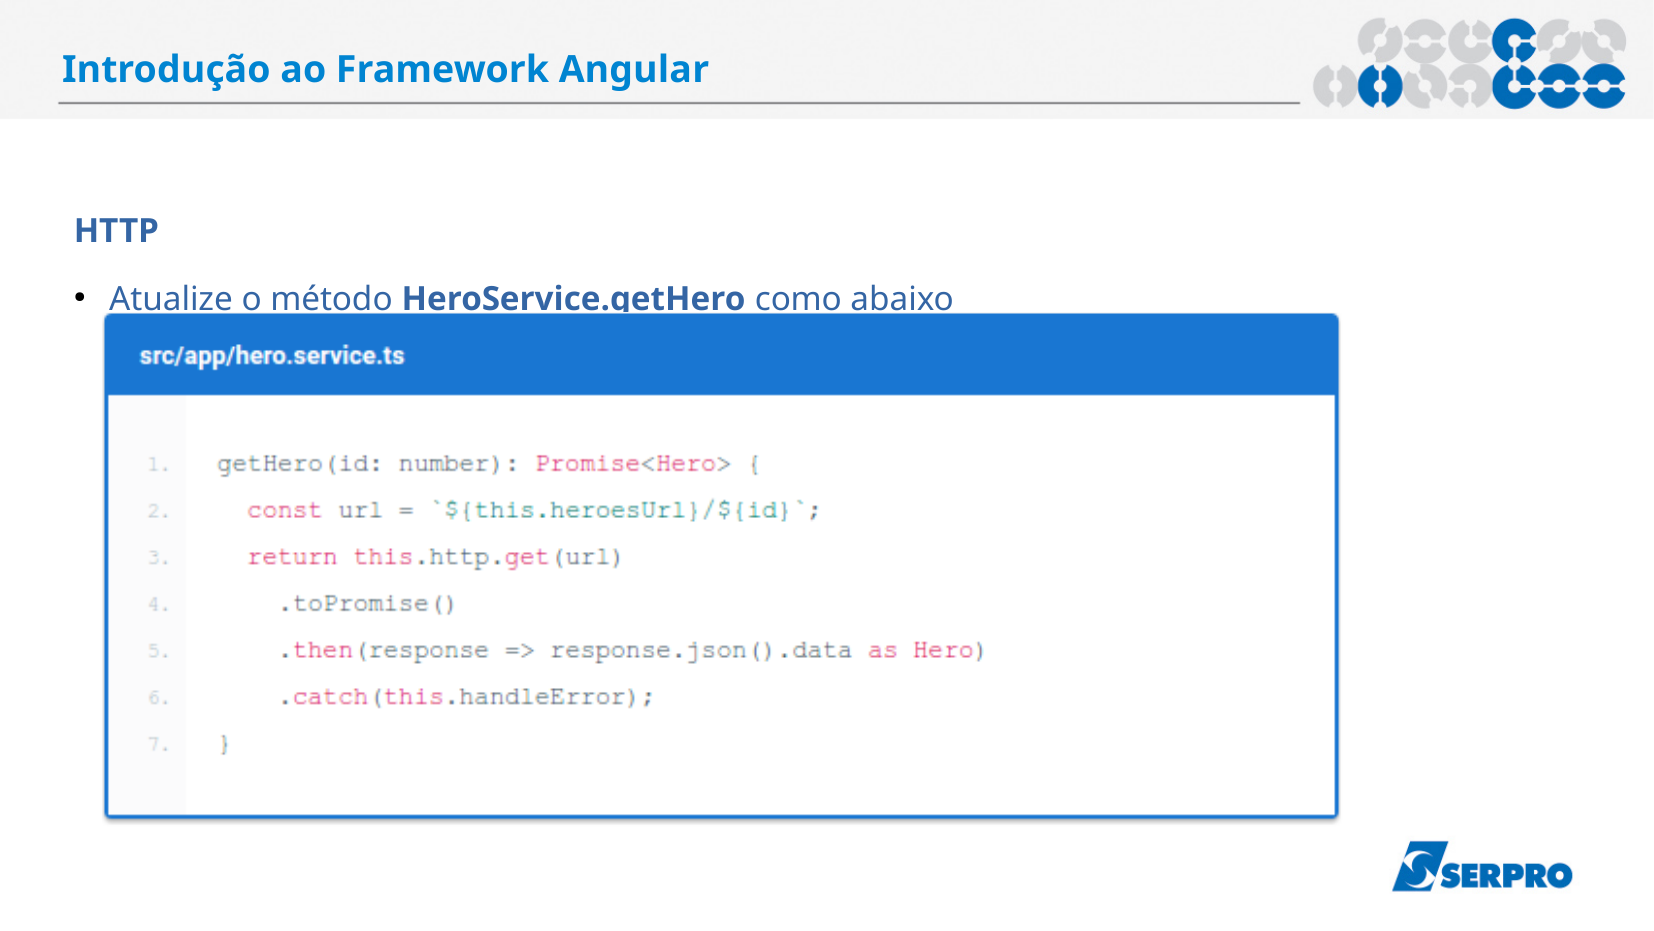

Introdução ao Framework Angular
HTTP
Atualize o método HeroService.getHero como abaixo